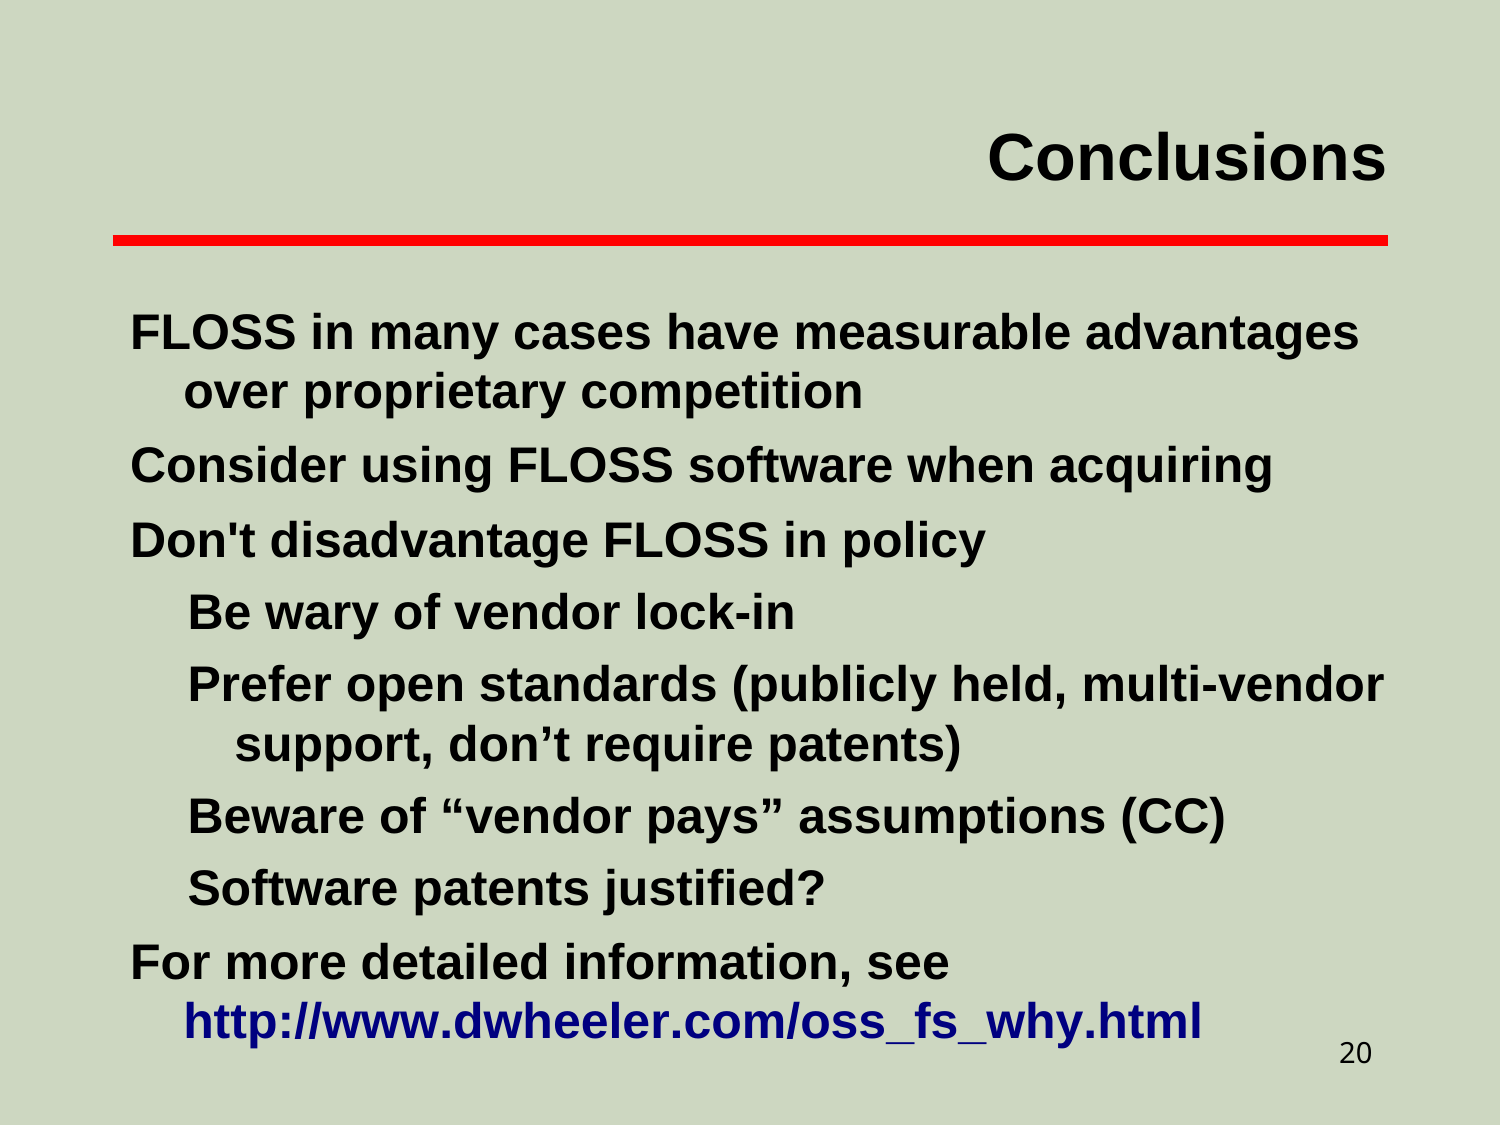

# Conclusions
FLOSS in many cases have measurable advantages over proprietary competition
Consider using FLOSS software when acquiring
Don't disadvantage FLOSS in policy
Be wary of vendor lock-in
Prefer open standards (publicly held, multi-vendor support, don’t require patents)
Beware of “vendor pays” assumptions (CC)
Software patents justified?
For more detailed information, see
http://www.dwheeler.com/oss_fs_why.html